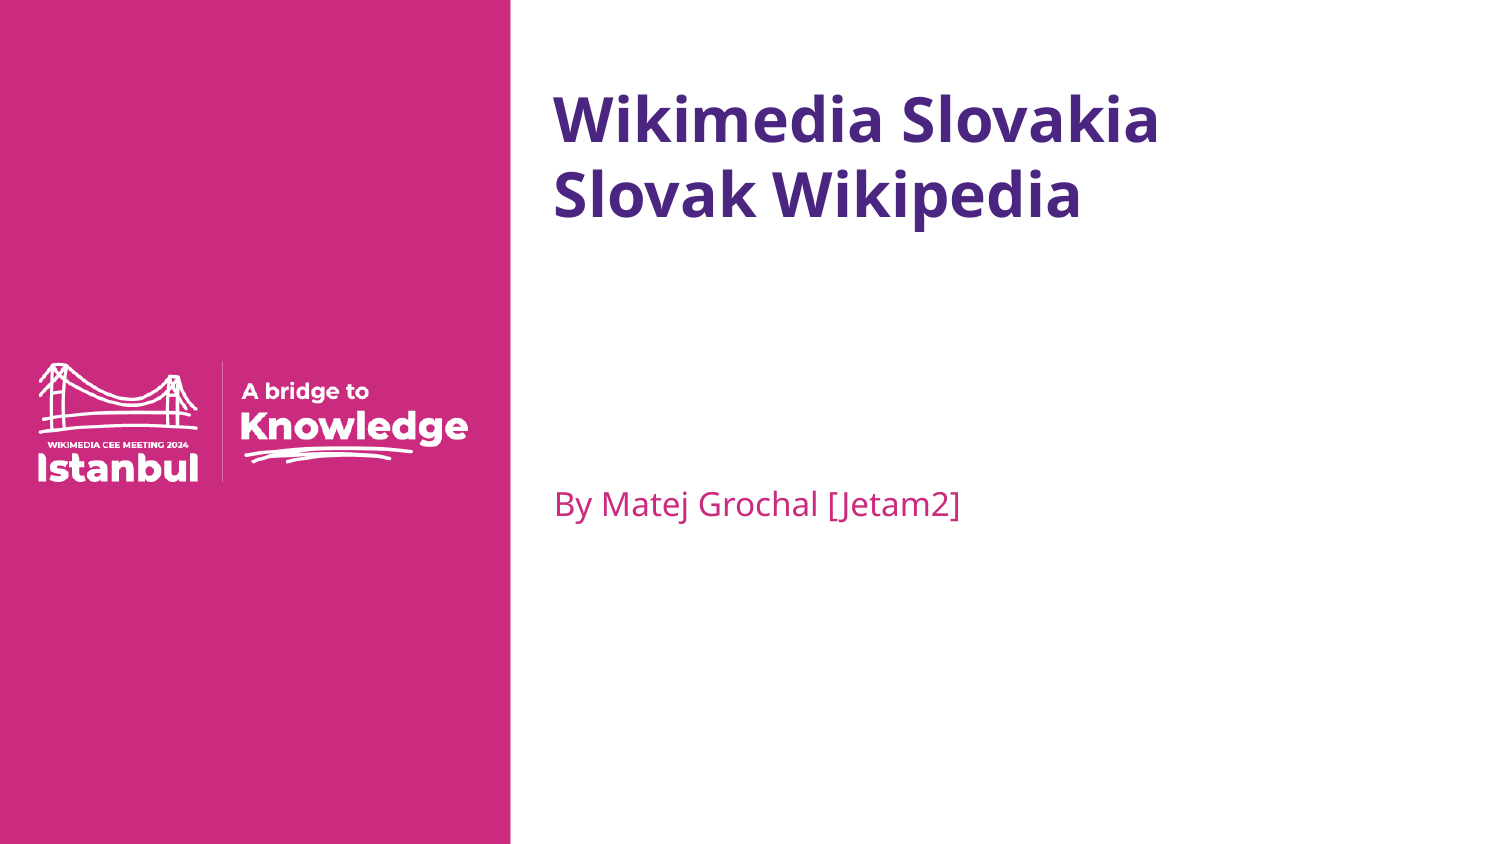

Wikimedia Slovakia
Slovak Wikipedia
By Matej Grochal [Jetam2]